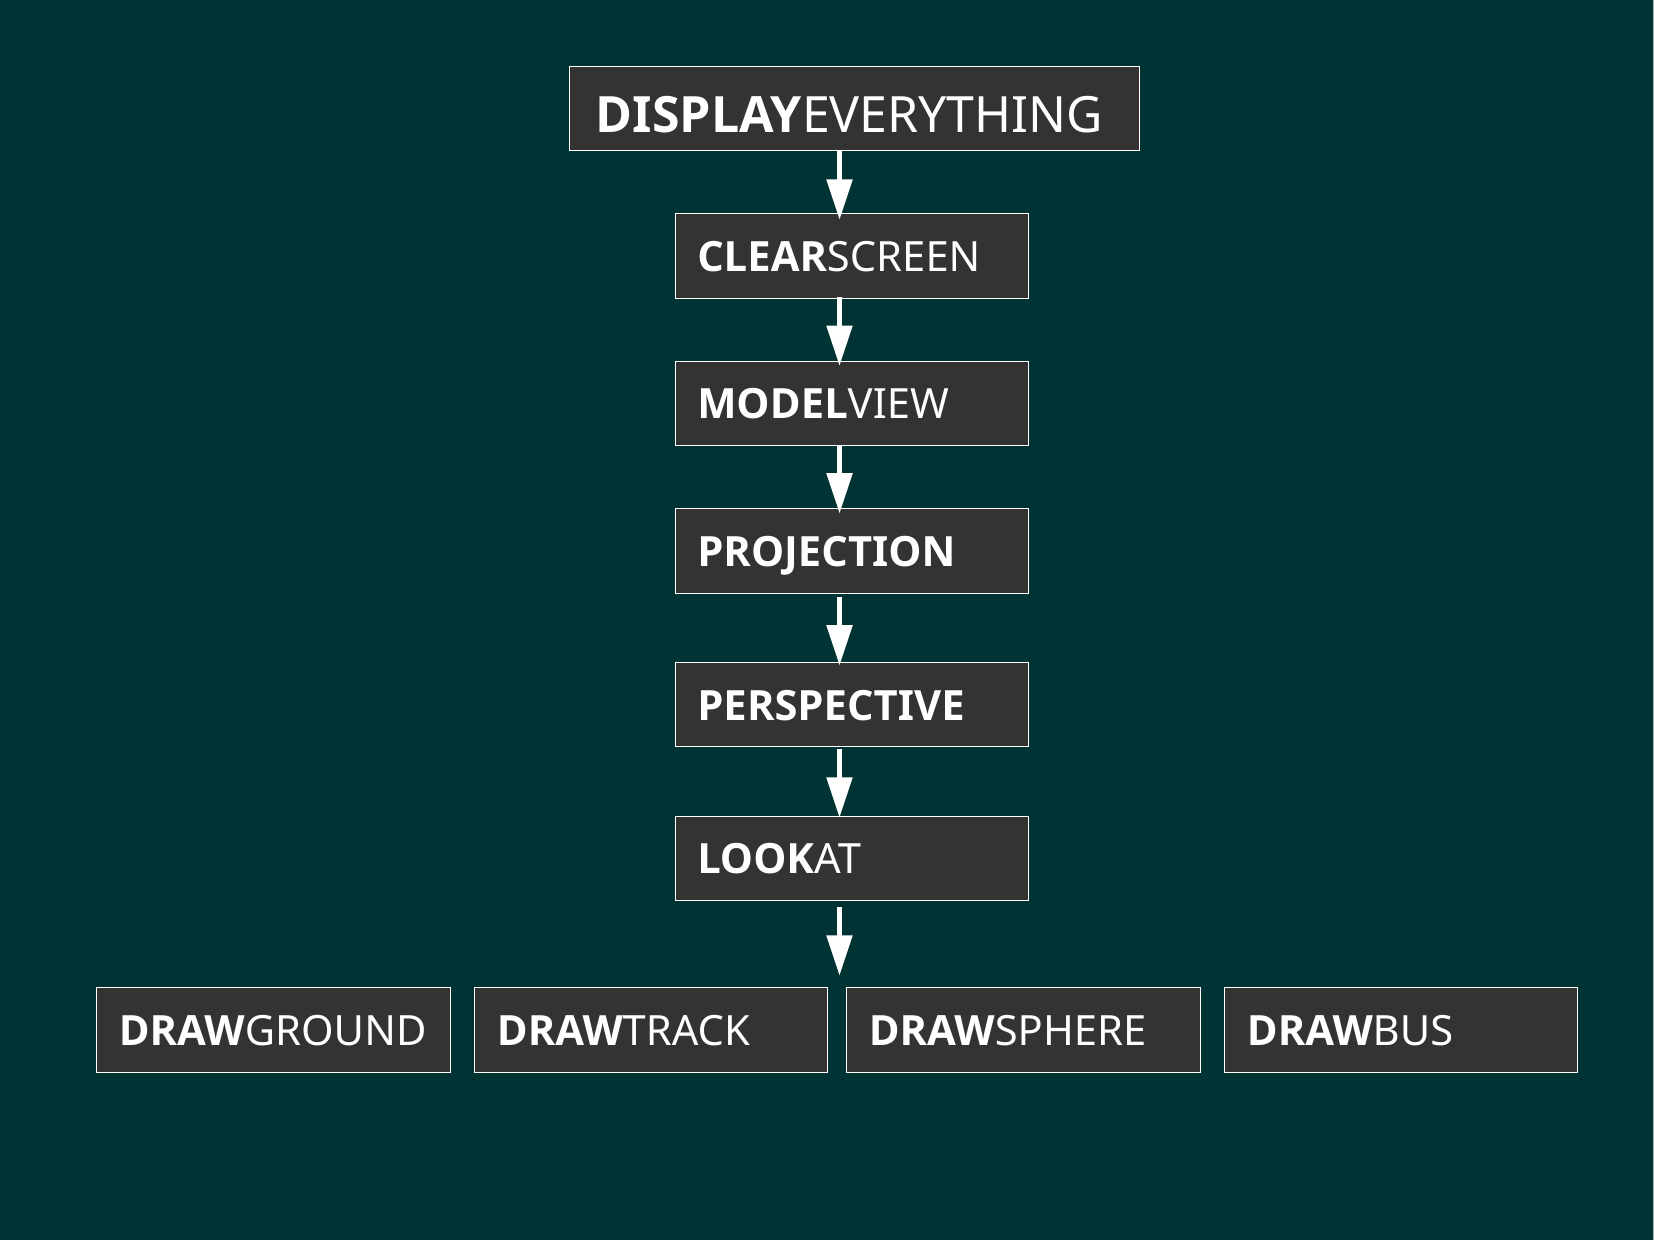

DISPLAYEVERYTHING
CLEARSCREEN
MODELVIEW
PROJECTION
PERSPECTIVE
LOOKAT
DRAWGROUND
DRAWTRACK
DRAWSPHERE
DRAWBUS